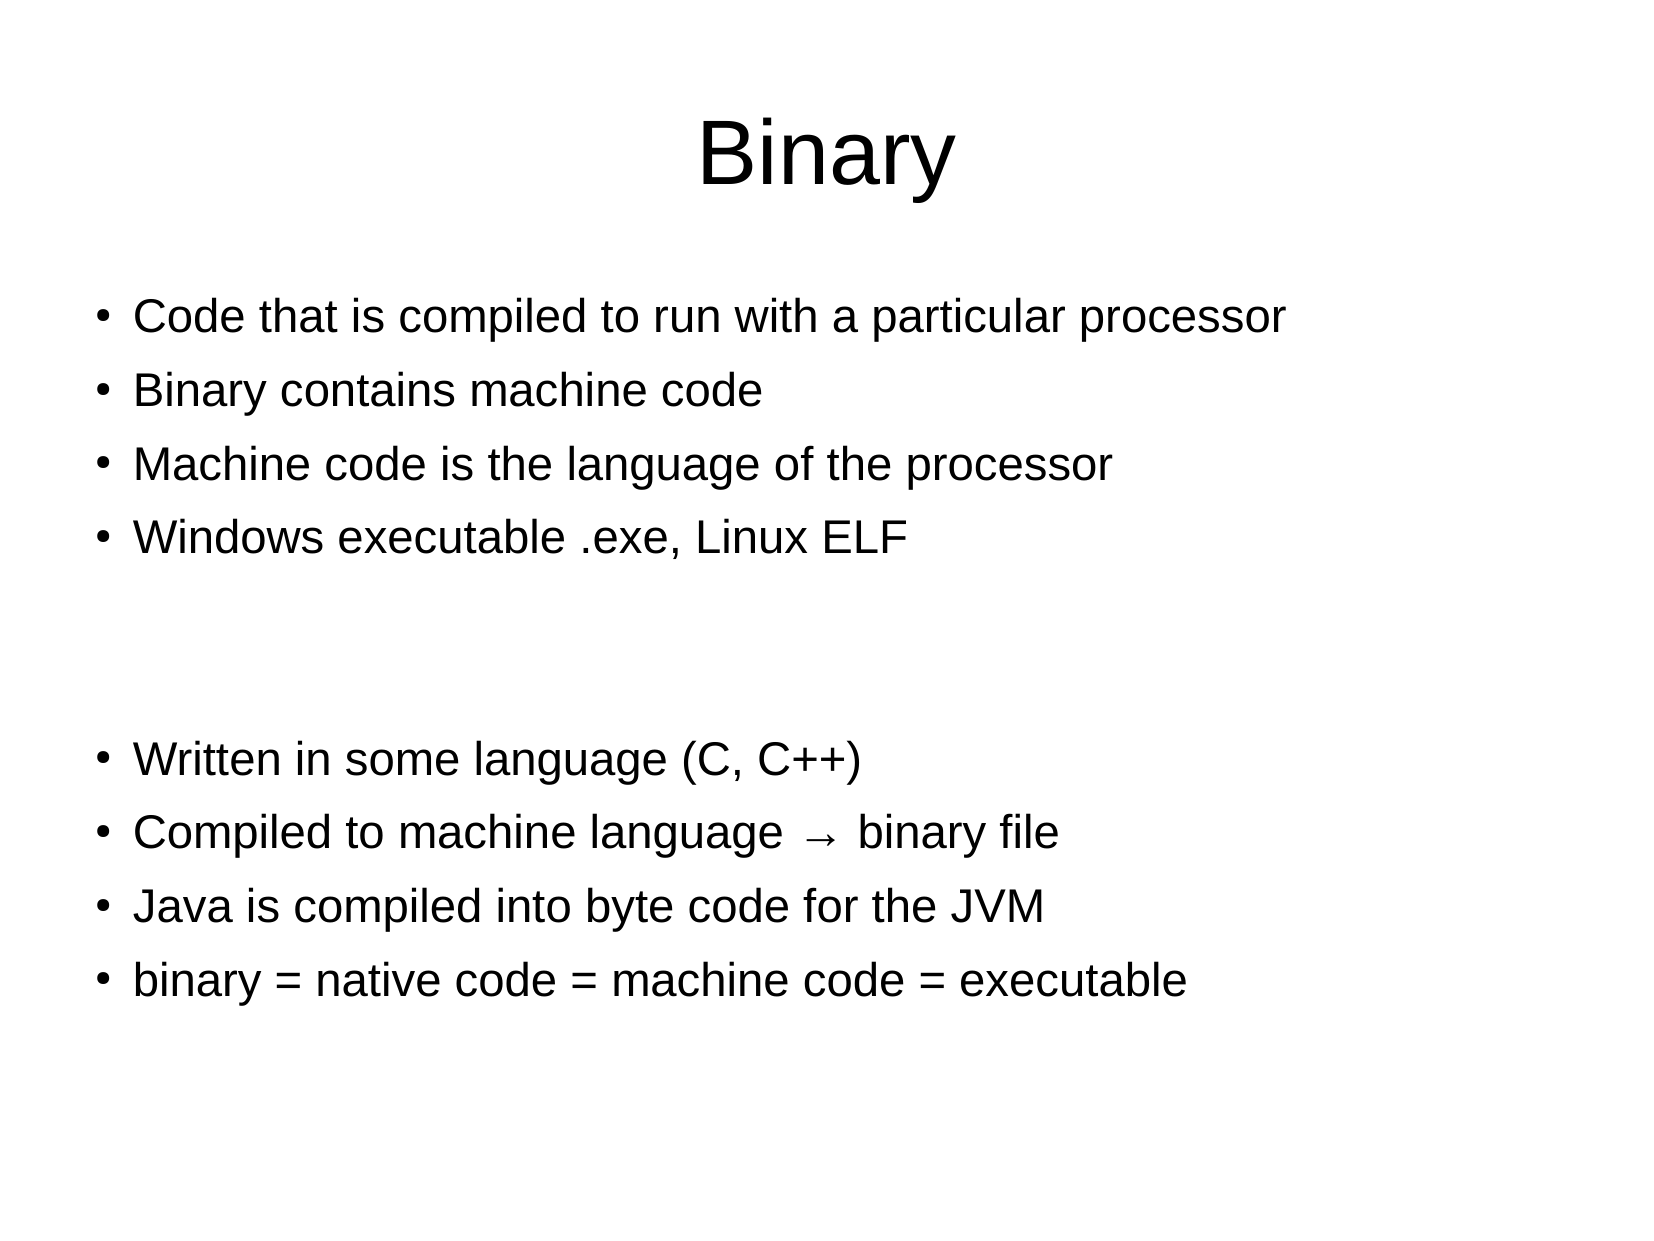

# Binary
Code that is compiled to run with a particular processor
Binary contains machine code
Machine code is the language of the processor
Windows executable .exe, Linux ELF
Written in some language (C, C++)
Compiled to machine language → binary file
Java is compiled into byte code for the JVM
binary = native code = machine code = executable